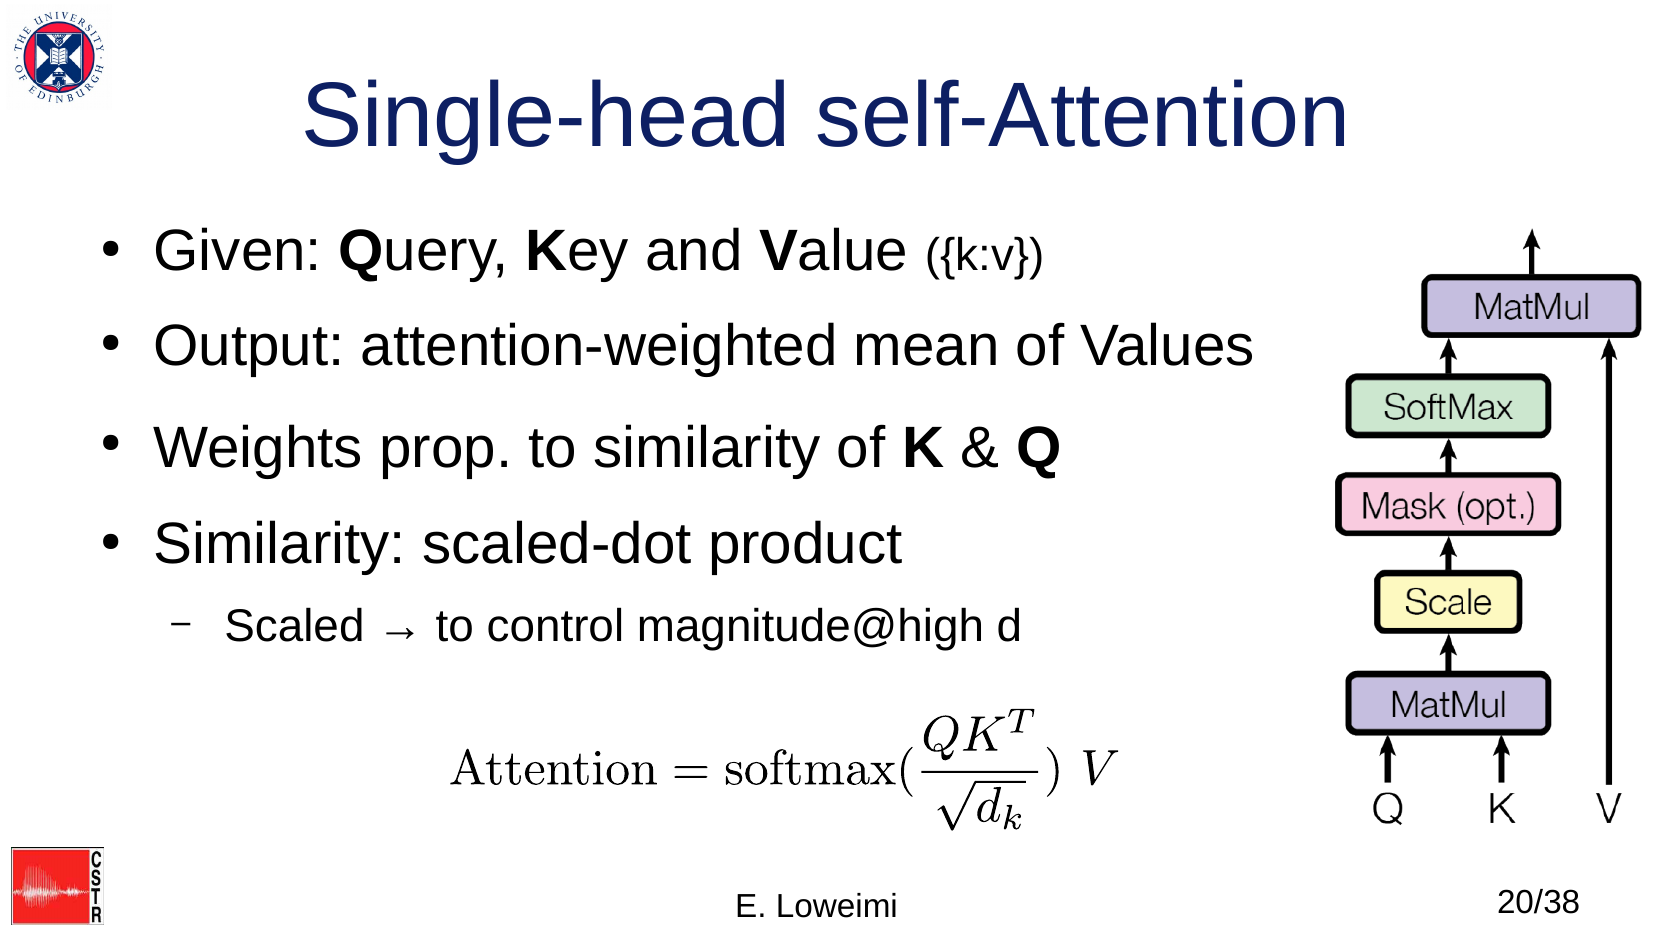

# Single-head self-Attention
Given: Query, Key and Value ({k:v})
Output: attention-weighted mean of Values
Weights prop. to similarity of K & Q
Similarity: scaled-dot product
Scaled → to control magnitude@high d
20/38
E. Loweimi